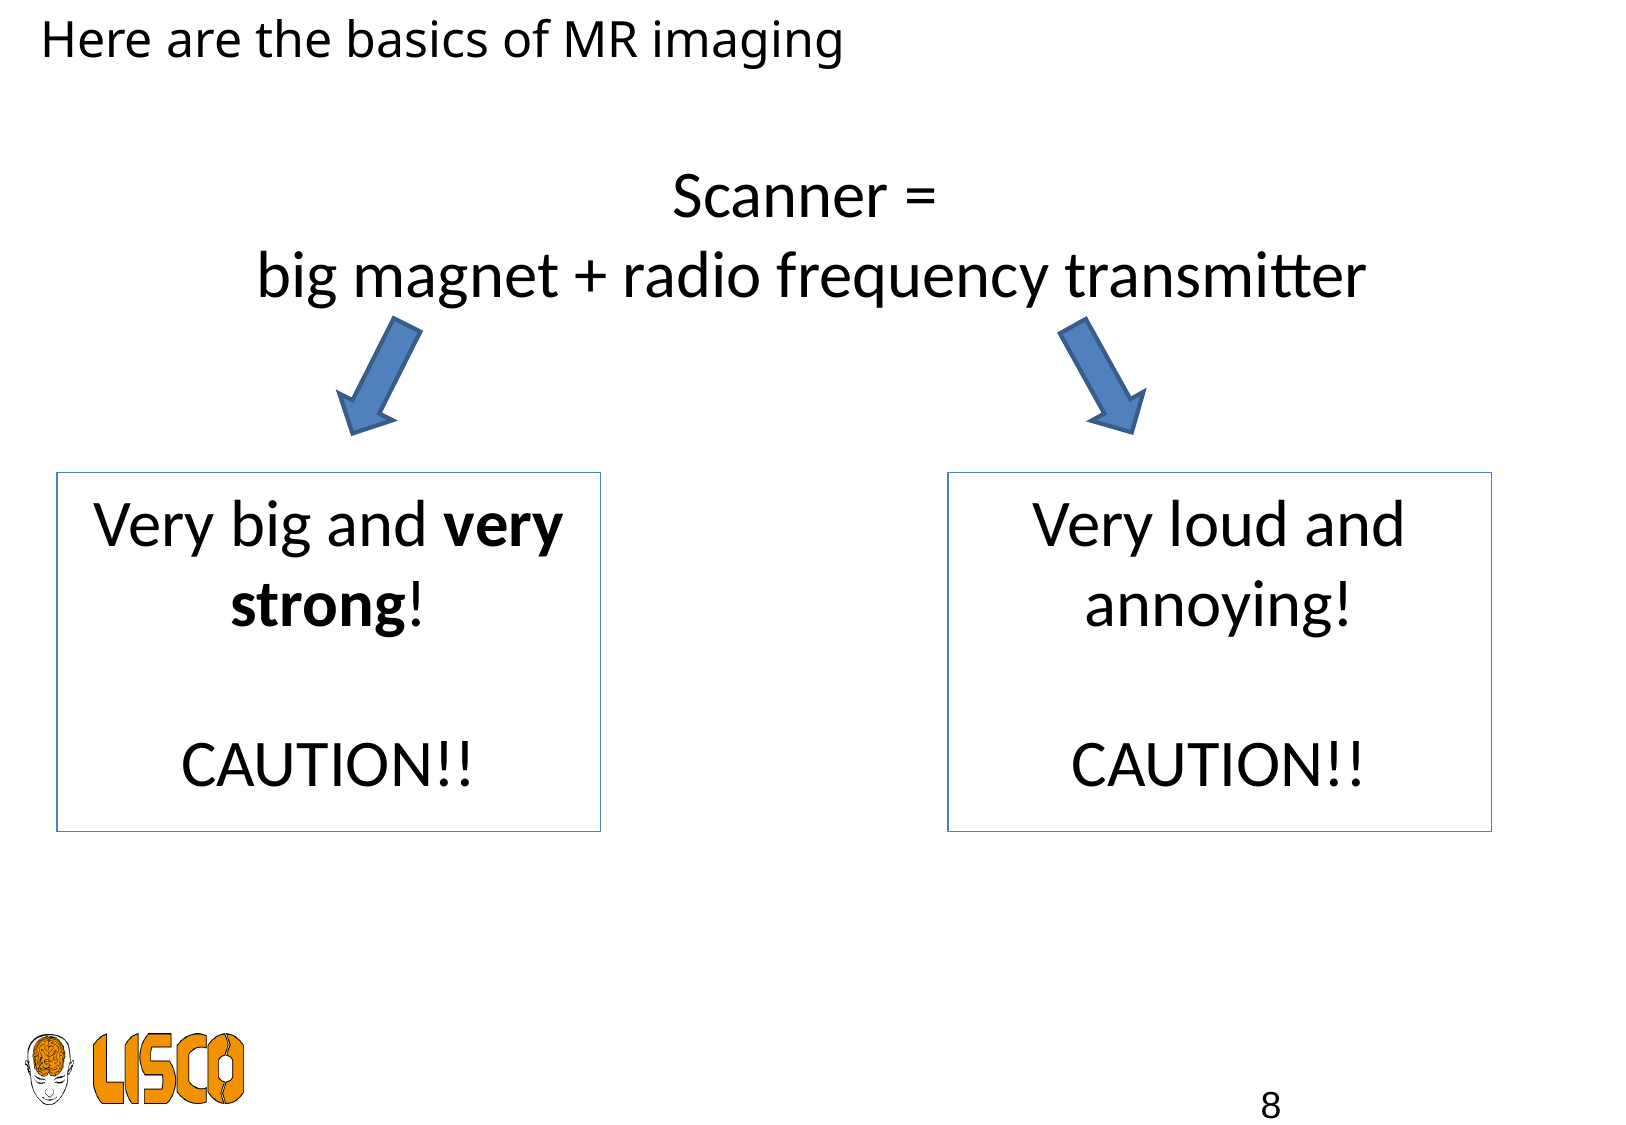

Here are the basics of MR imaging
Scanner =
big magnet + radio frequency transmitter
Very big and very strong!
CAUTION!!
Very loud and annoying!
CAUTION!!